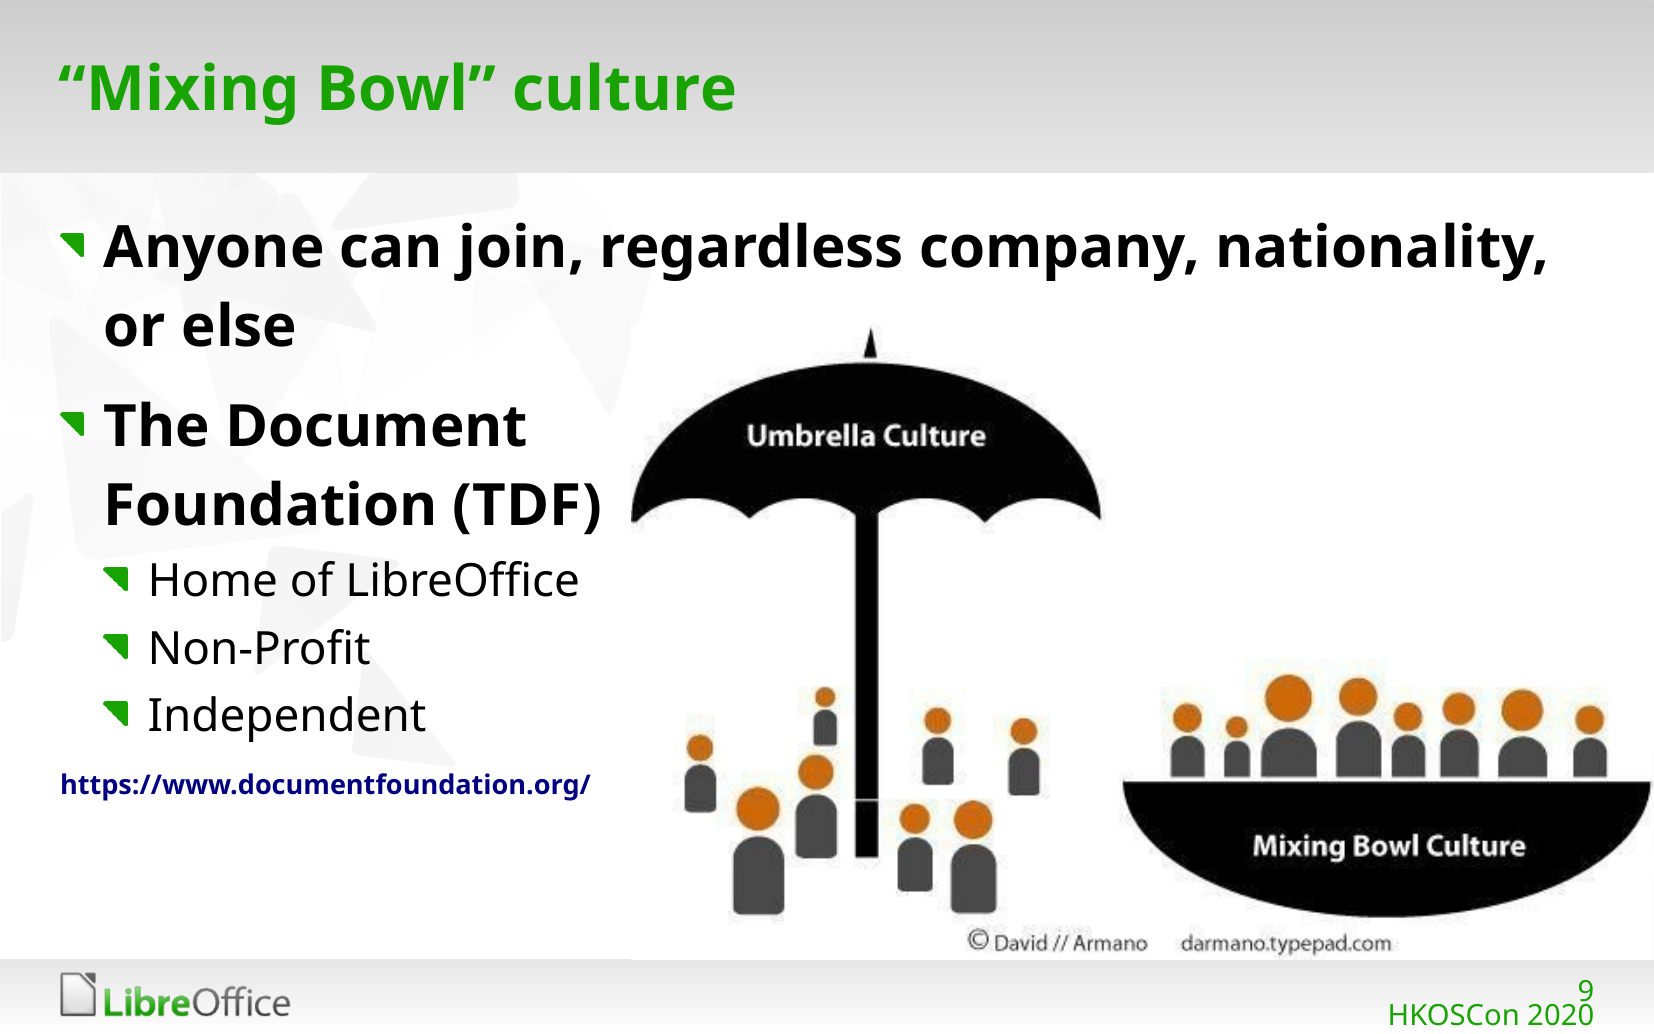

# “Mixing Bowl” culture
Anyone can join, regardless company, nationality, or else
The Document
Foundation (TDF)
Home of LibreOffice
Non-Profit
Independent
https://www.documentfoundation.org/
9
HKOSCon 2020